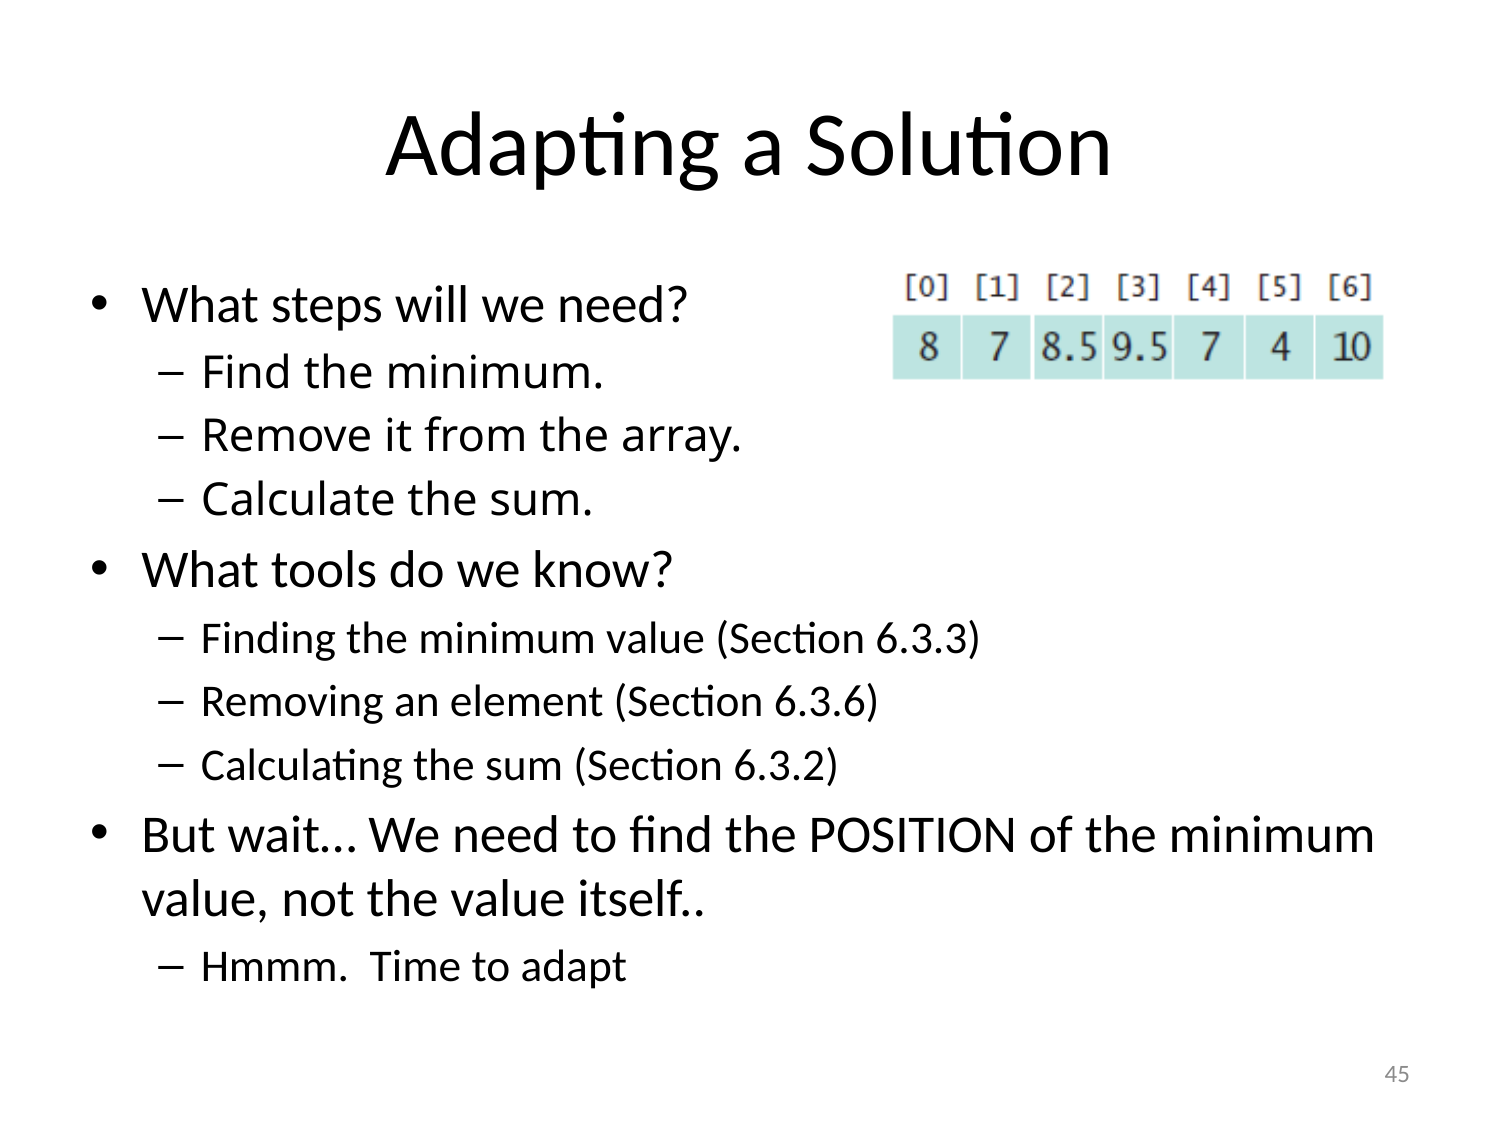

# Adapting a Solution
What steps will we need?
Find the minimum.
Remove it from the array.
Calculate the sum.
What tools do we know?
Finding the minimum value (Section 6.3.3)
Removing an element (Section 6.3.6)
Calculating the sum (Section 6.3.2)
But wait… We need to find the POSITION of the minimum value, not the value itself..
Hmmm. Time to adapt